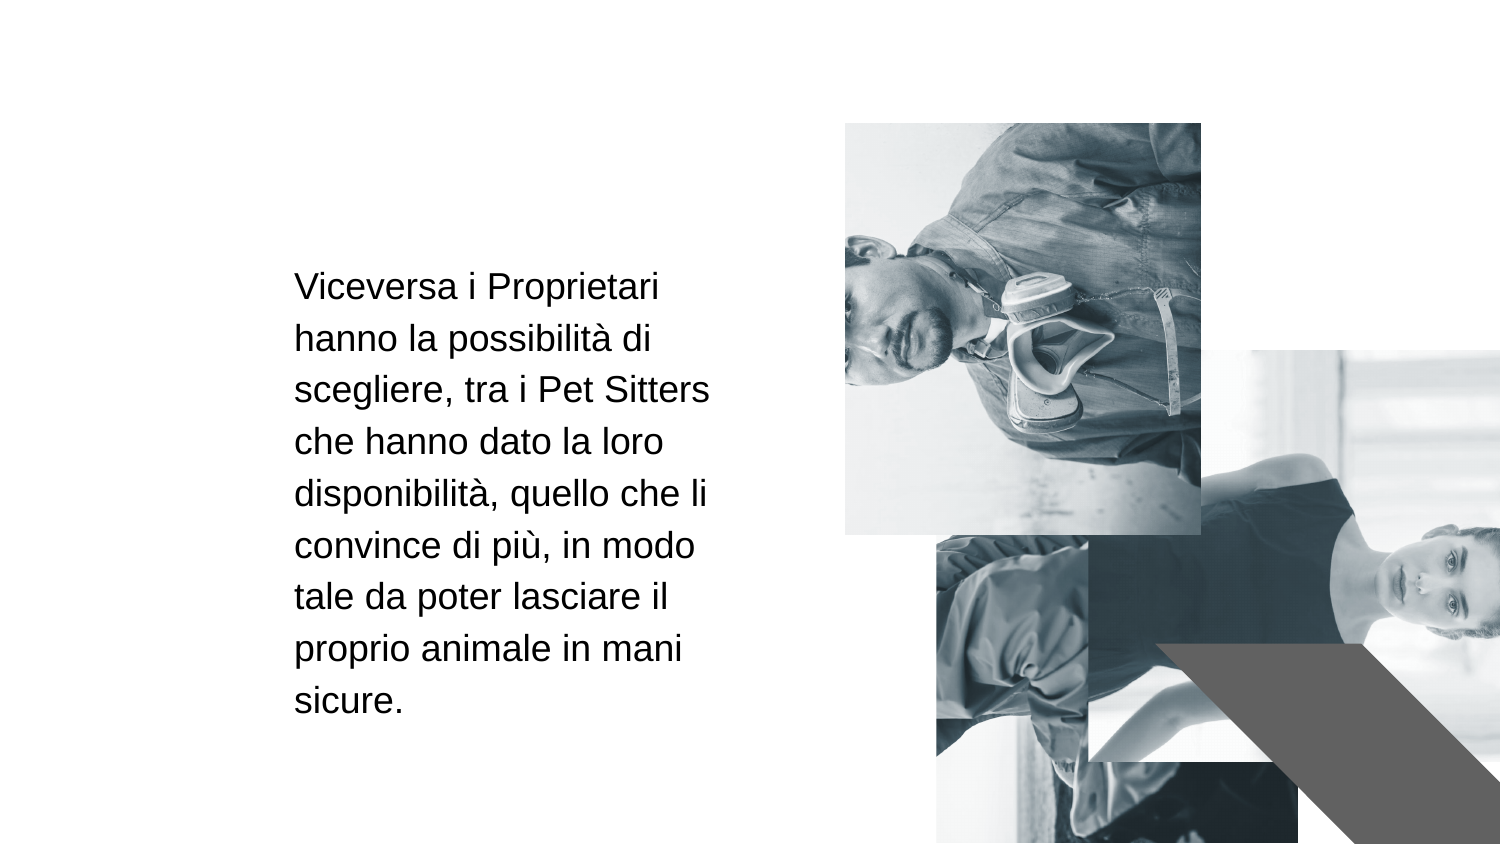

# Viceversa i Proprietari hanno la possibilità di scegliere, tra i Pet Sitters che hanno dato la loro disponibilità, quello che li convince di più, in modo tale da poter lasciare il proprio animale in mani sicure.